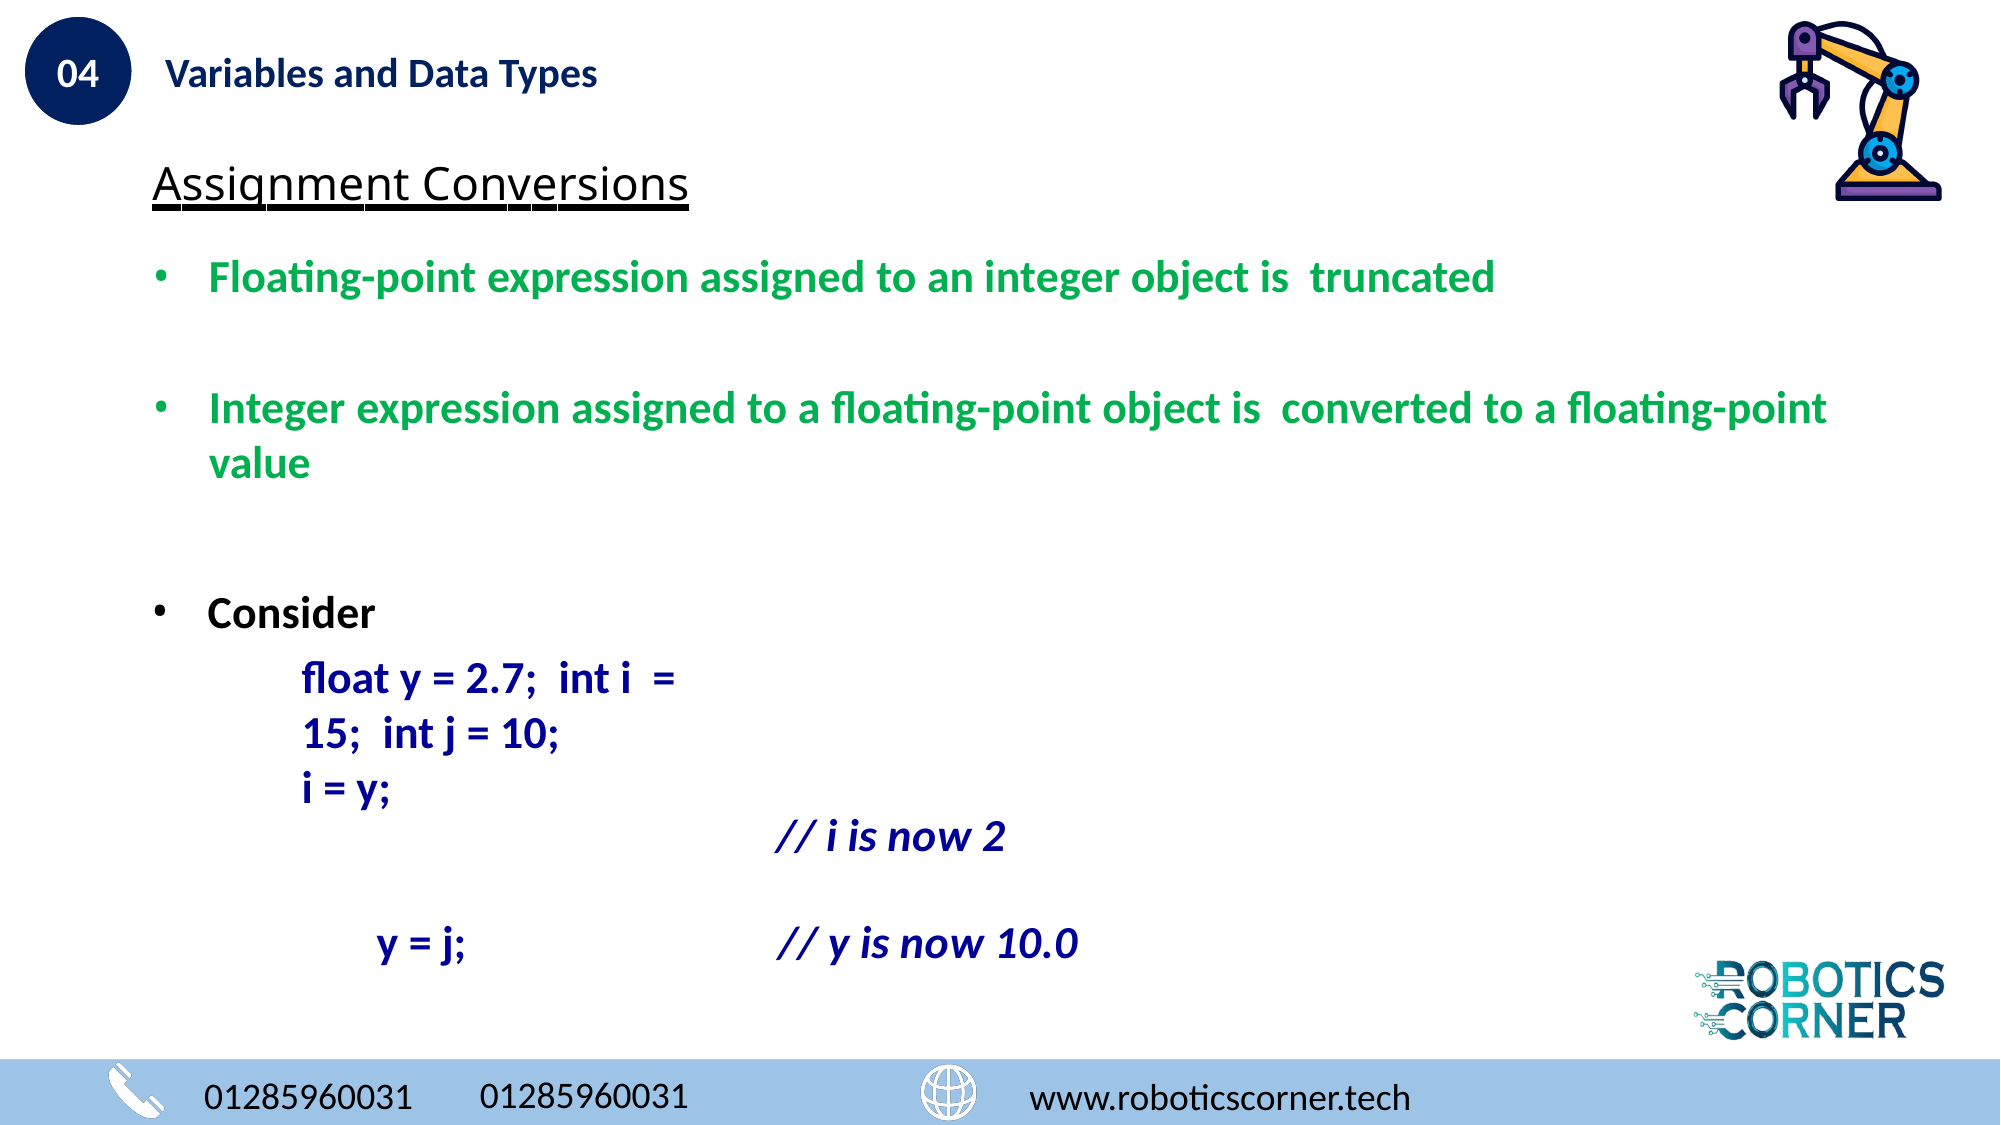

04
Variables and Data Types
# Assignment Conversions
Floating-point expression assigned to an integer object is truncated
Integer expression assigned to a floating-point object is converted to a floating-point value
Consider
float y = 2.7; int i = 15; int j = 10;
i = y;
// i is now 2
y = j;
// y is now 10.0
01285960031
01285960031
www.roboticscorner.tech